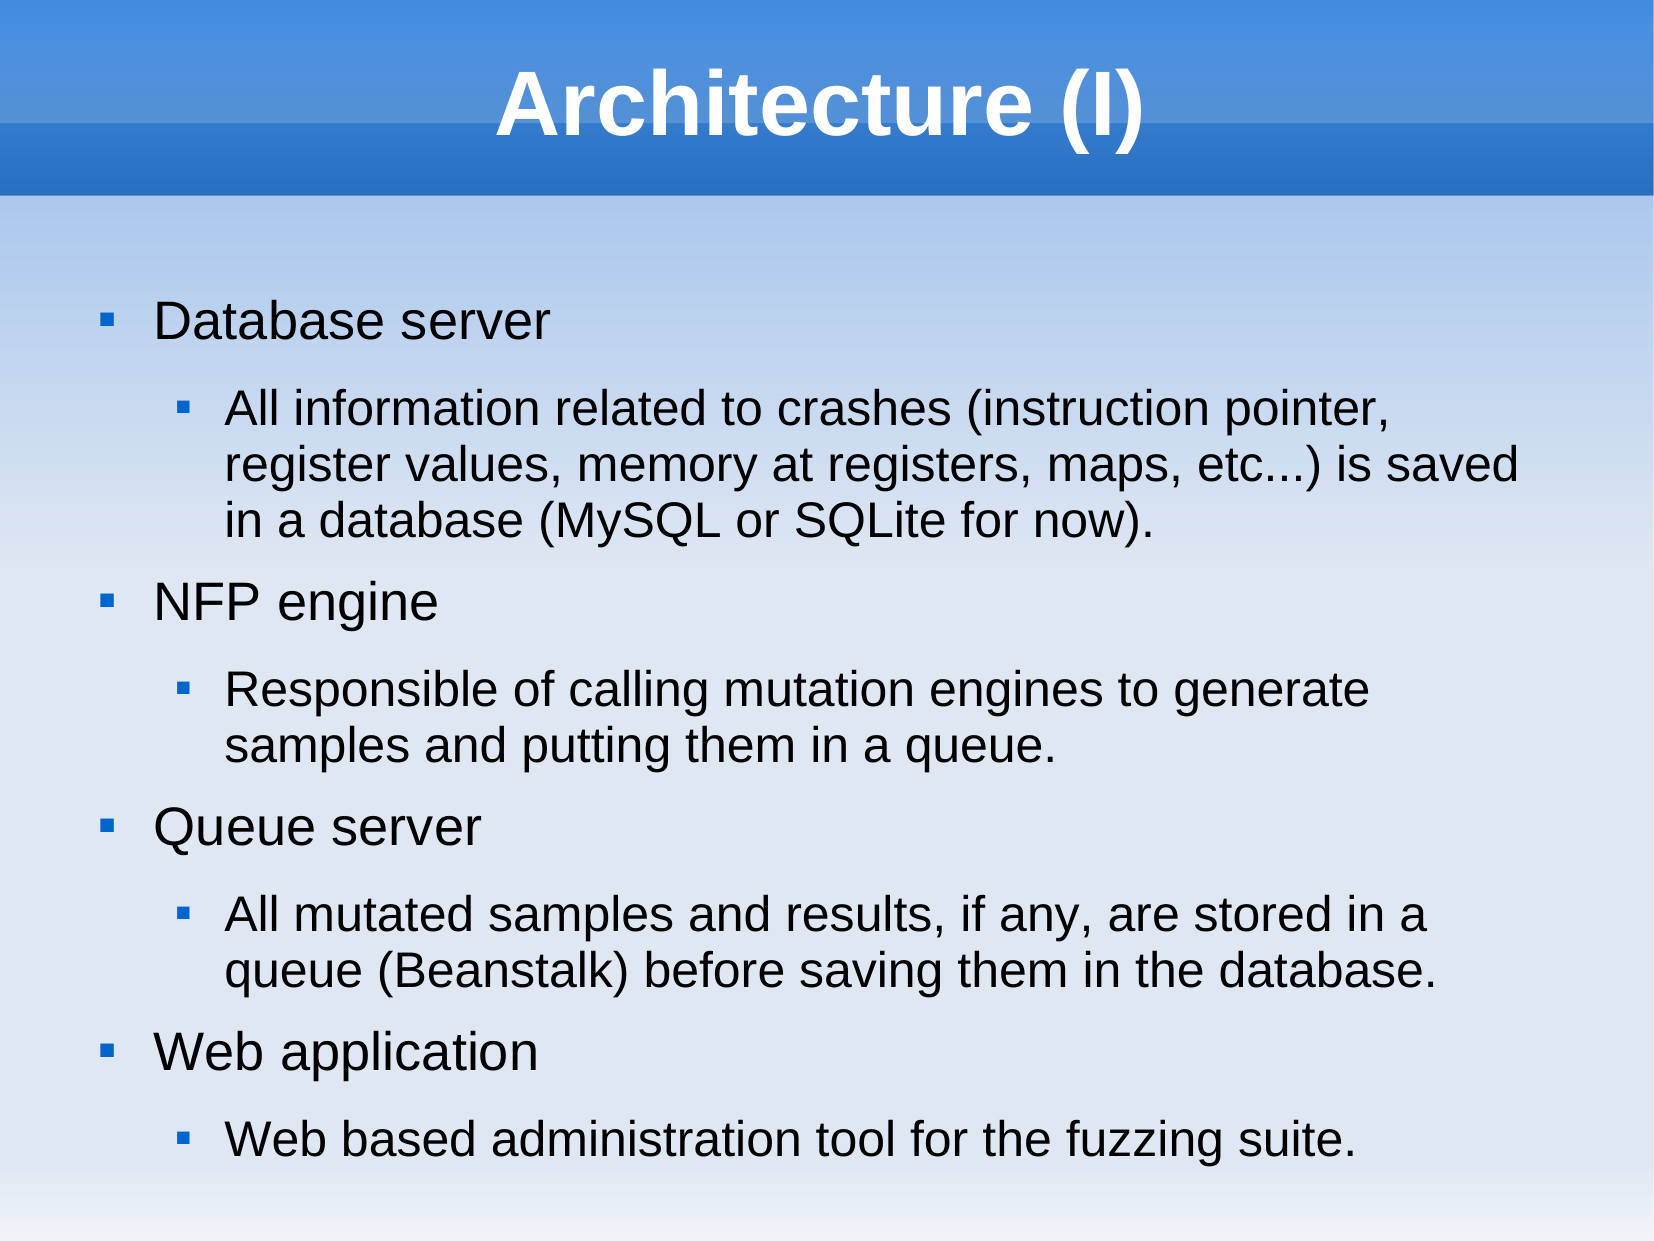

# Architecture (I)
Database server
All information related to crashes (instruction pointer, register values, memory at registers, maps, etc...) is saved in a database (MySQL or SQLite for now).
NFP engine
Responsible of calling mutation engines to generate samples and putting them in a queue.
Queue server
All mutated samples and results, if any, are stored in a queue (Beanstalk) before saving them in the database.
Web application
Web based administration tool for the fuzzing suite.